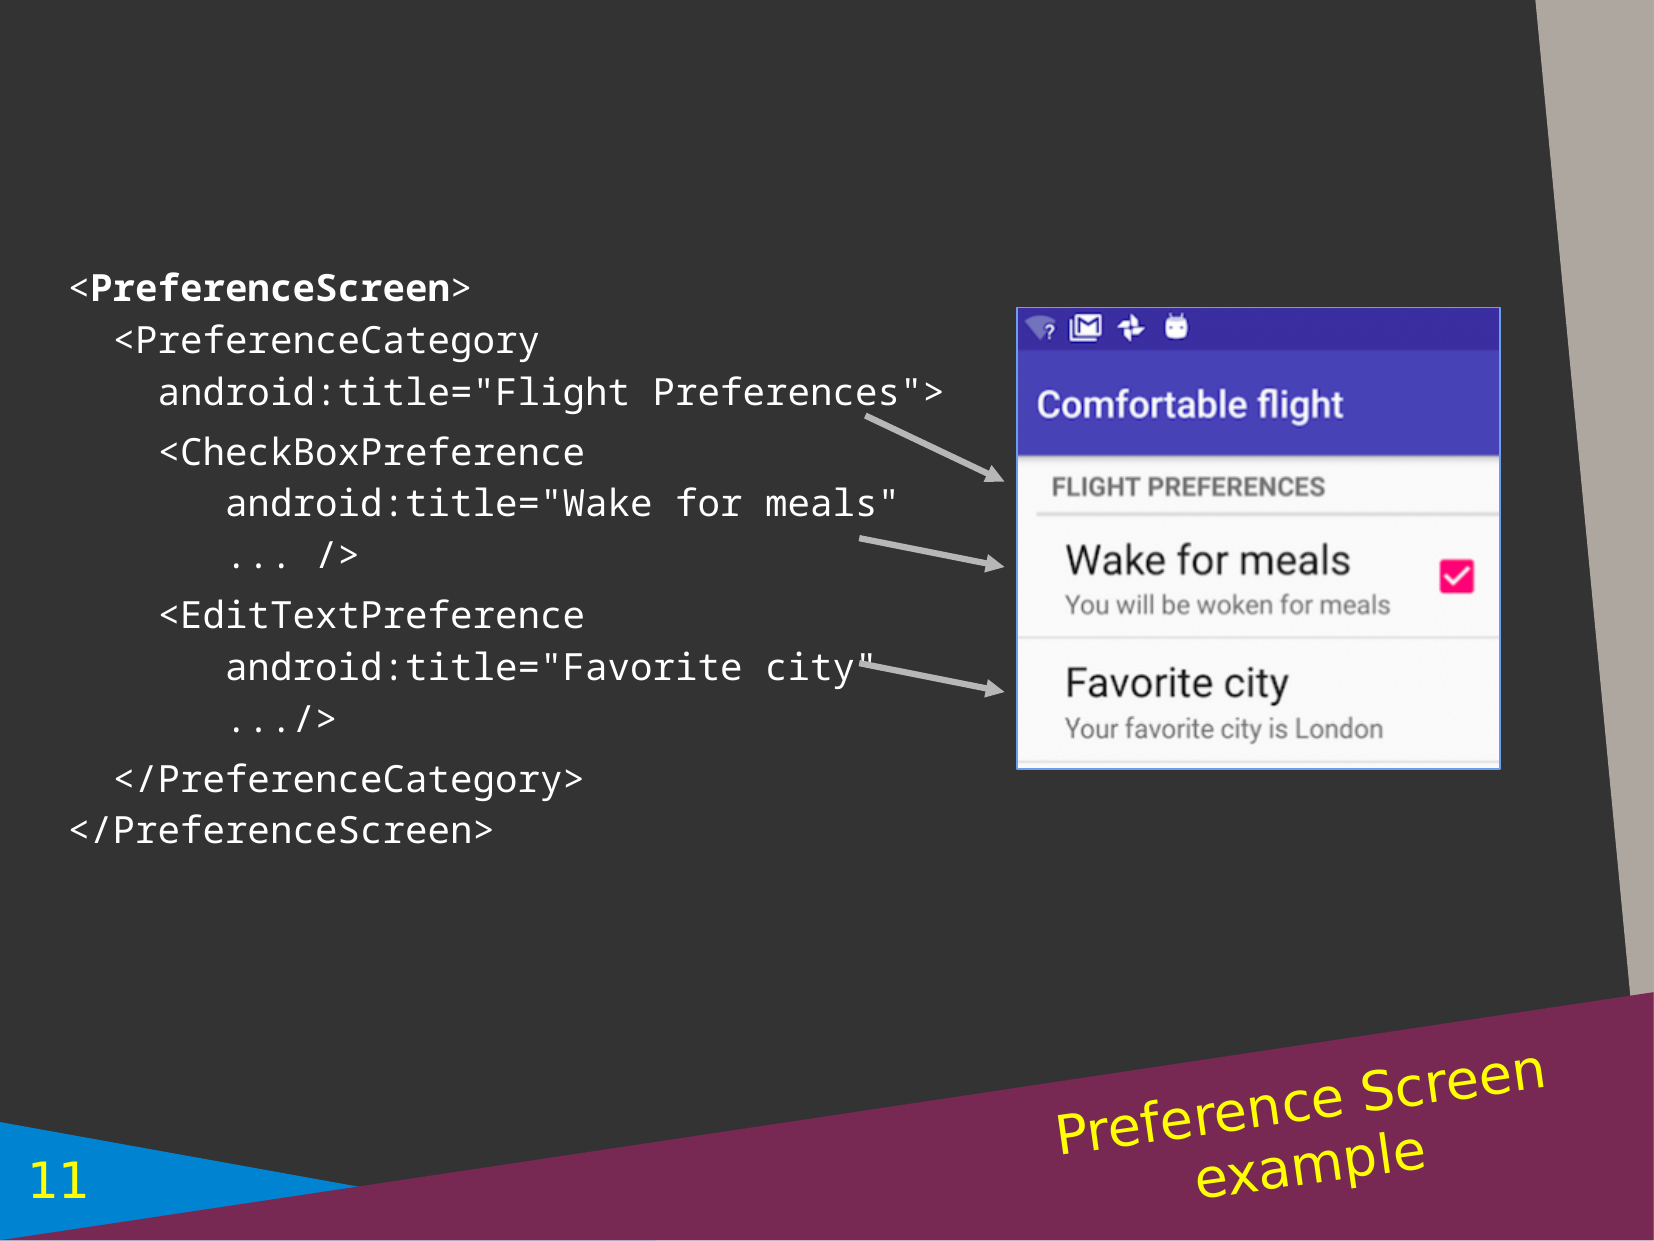

<PreferenceScreen>
 <PreferenceCategory
 android:title="Flight Preferences">
 <CheckBoxPreference
 android:title="Wake for meals"
 ... />
 <EditTextPreference
 android:title="Favorite city"
 .../>
 </PreferenceCategory>
</PreferenceScreen>
# Preference Screen example
11